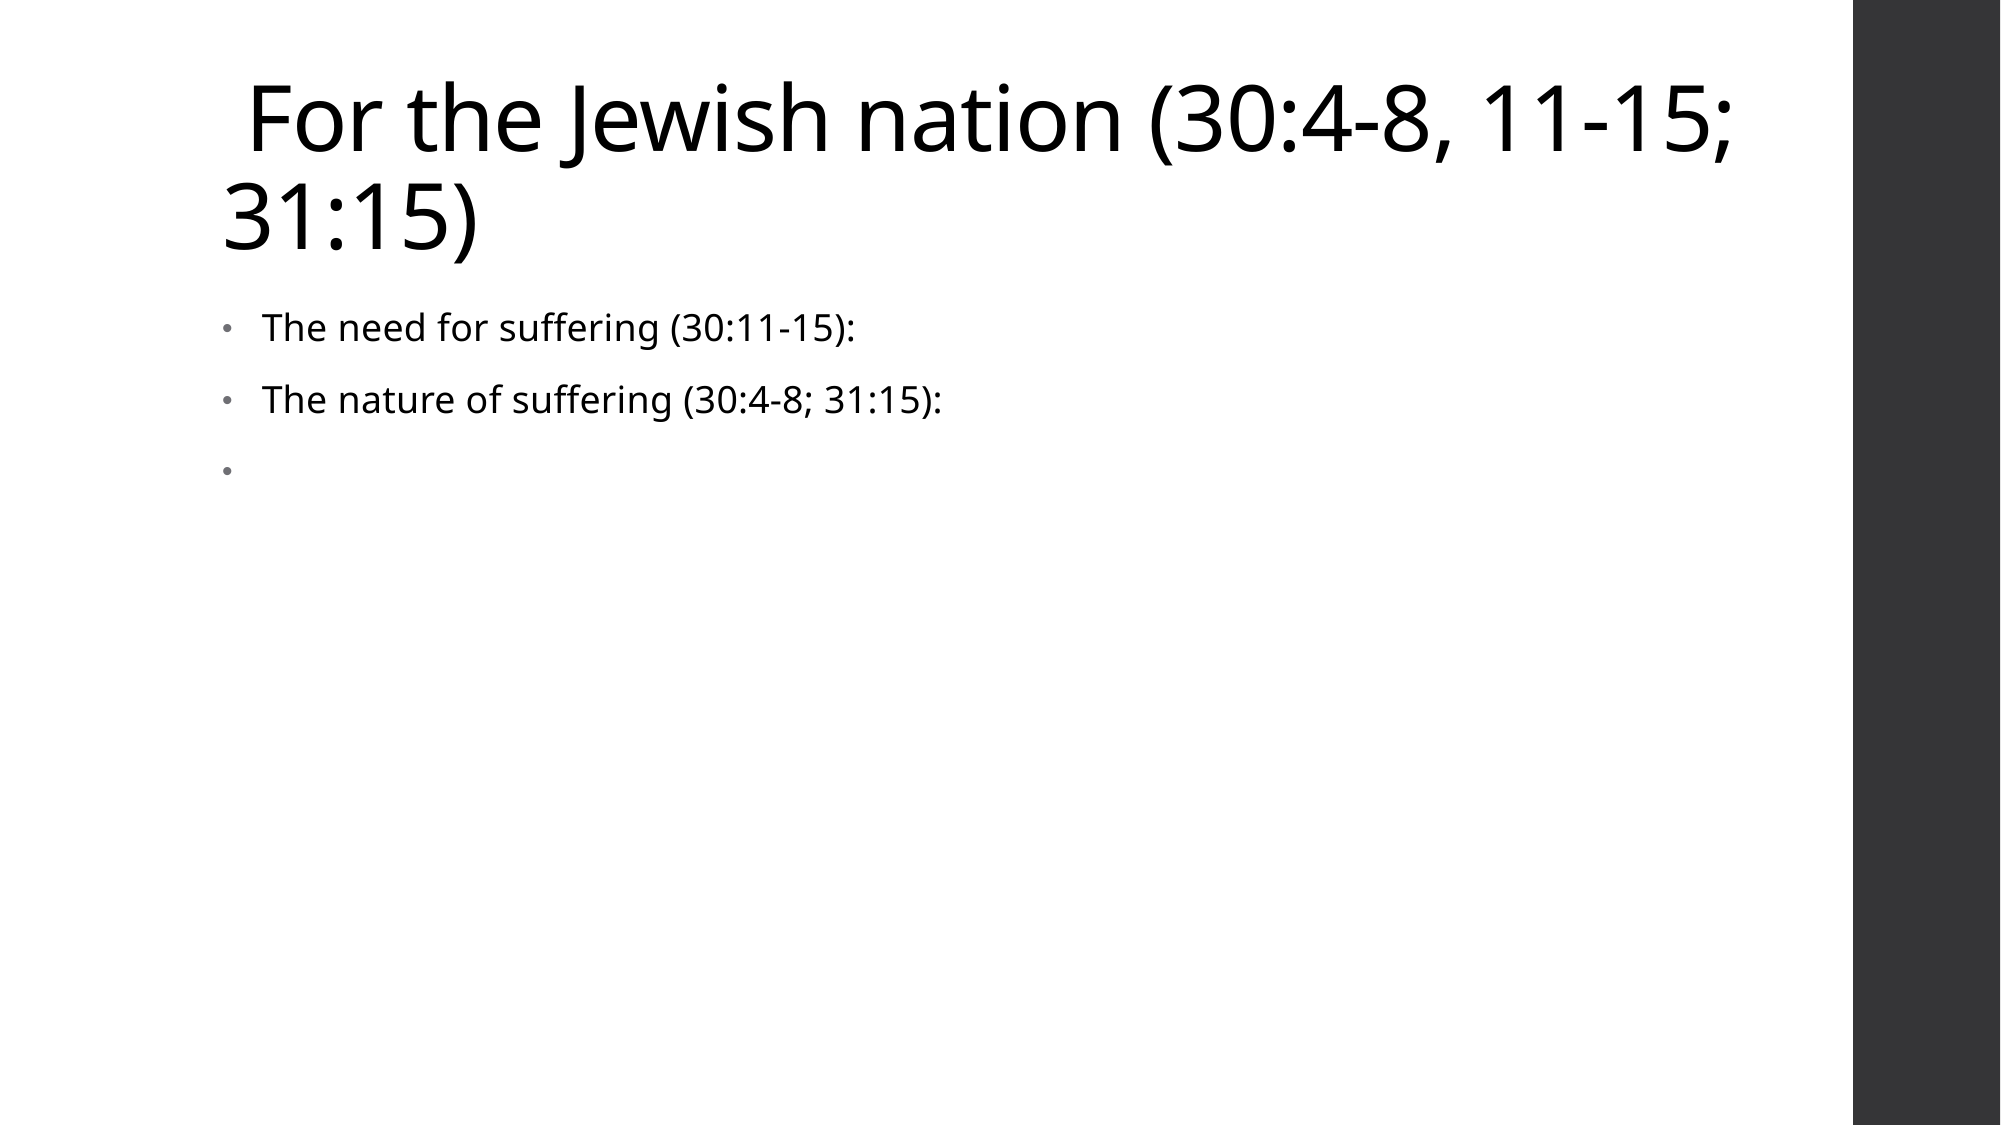

# For the Jewish nation (30:4-8, 11-15; 31:15)
 The need for suffering (30:11-15):
 The nature of suffering (30:4-8; 31:15):